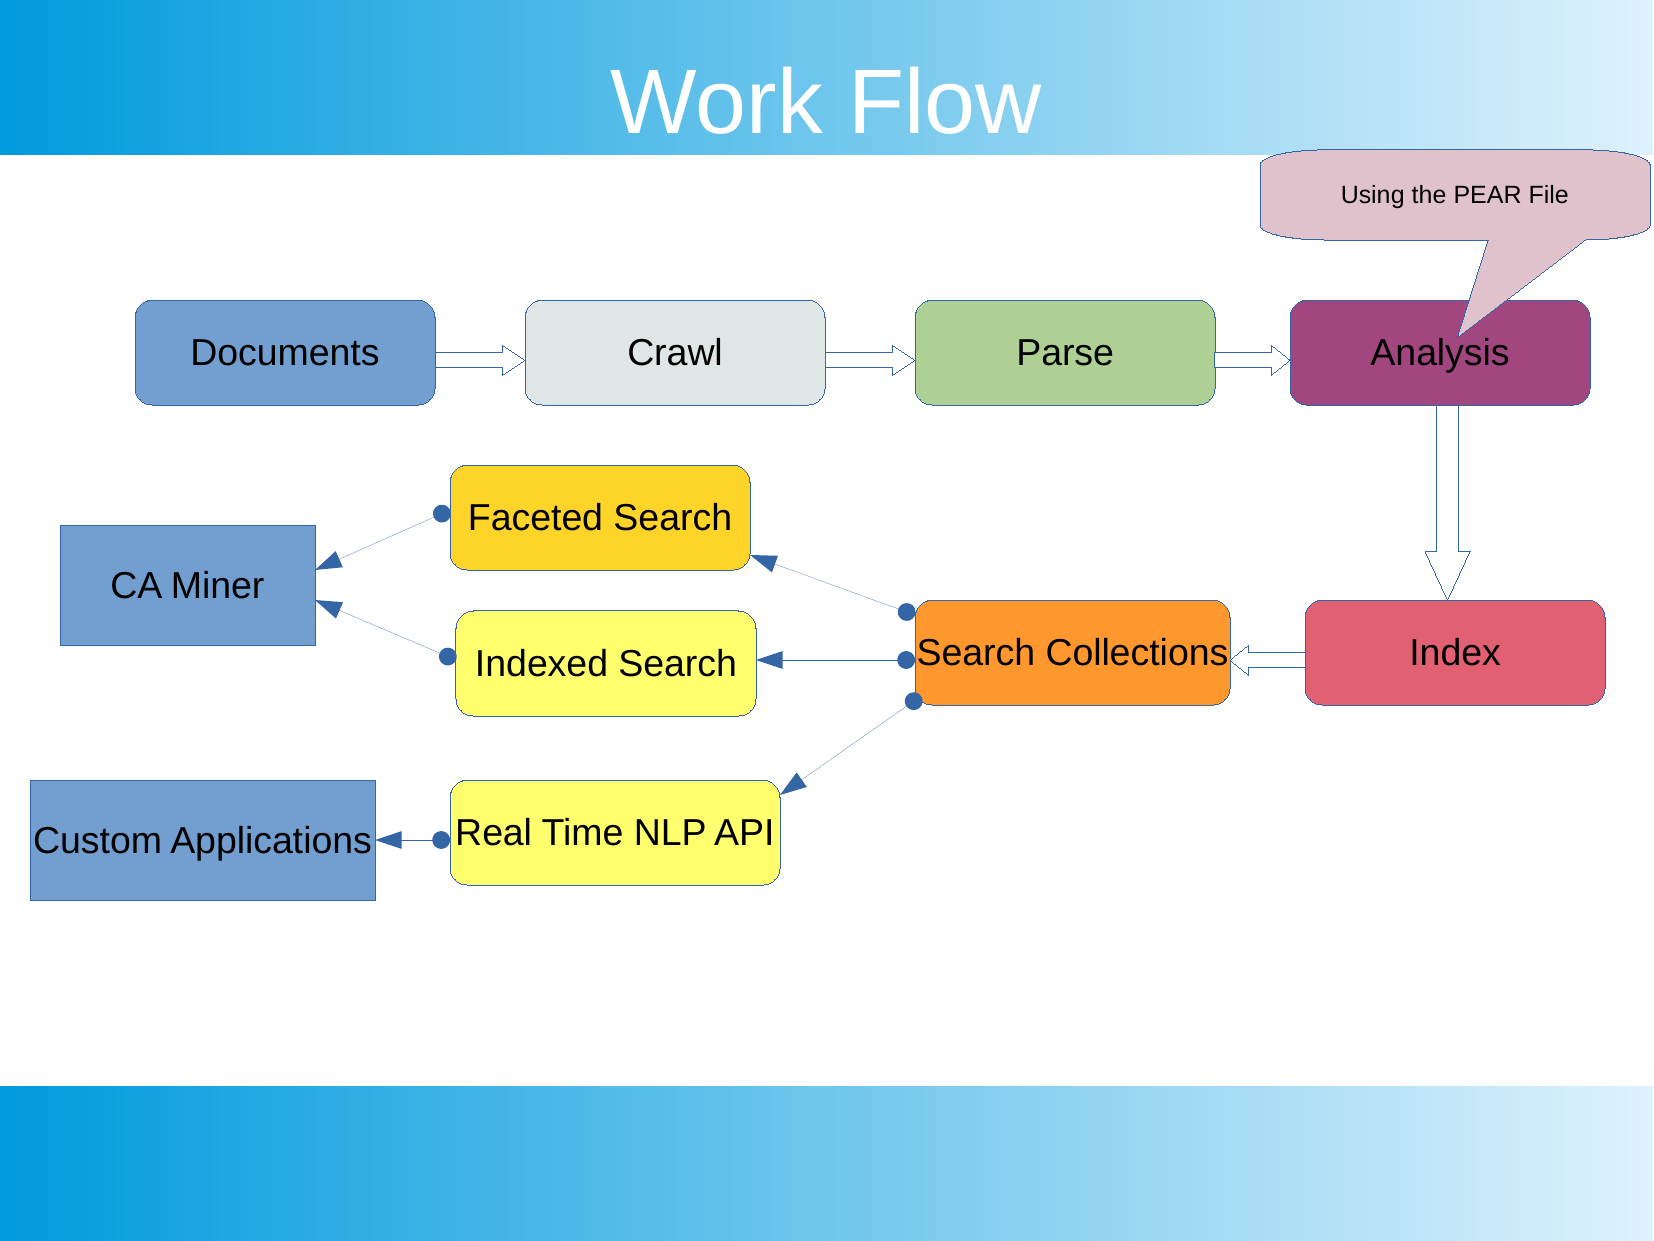

# Work Flow
Using the PEAR File
Documents
Crawl
Parse
Index
Analysis
Faceted Search
CA Miner
Search Collections
Index
Indexed Search
Custom Applications
Real Time NLP API